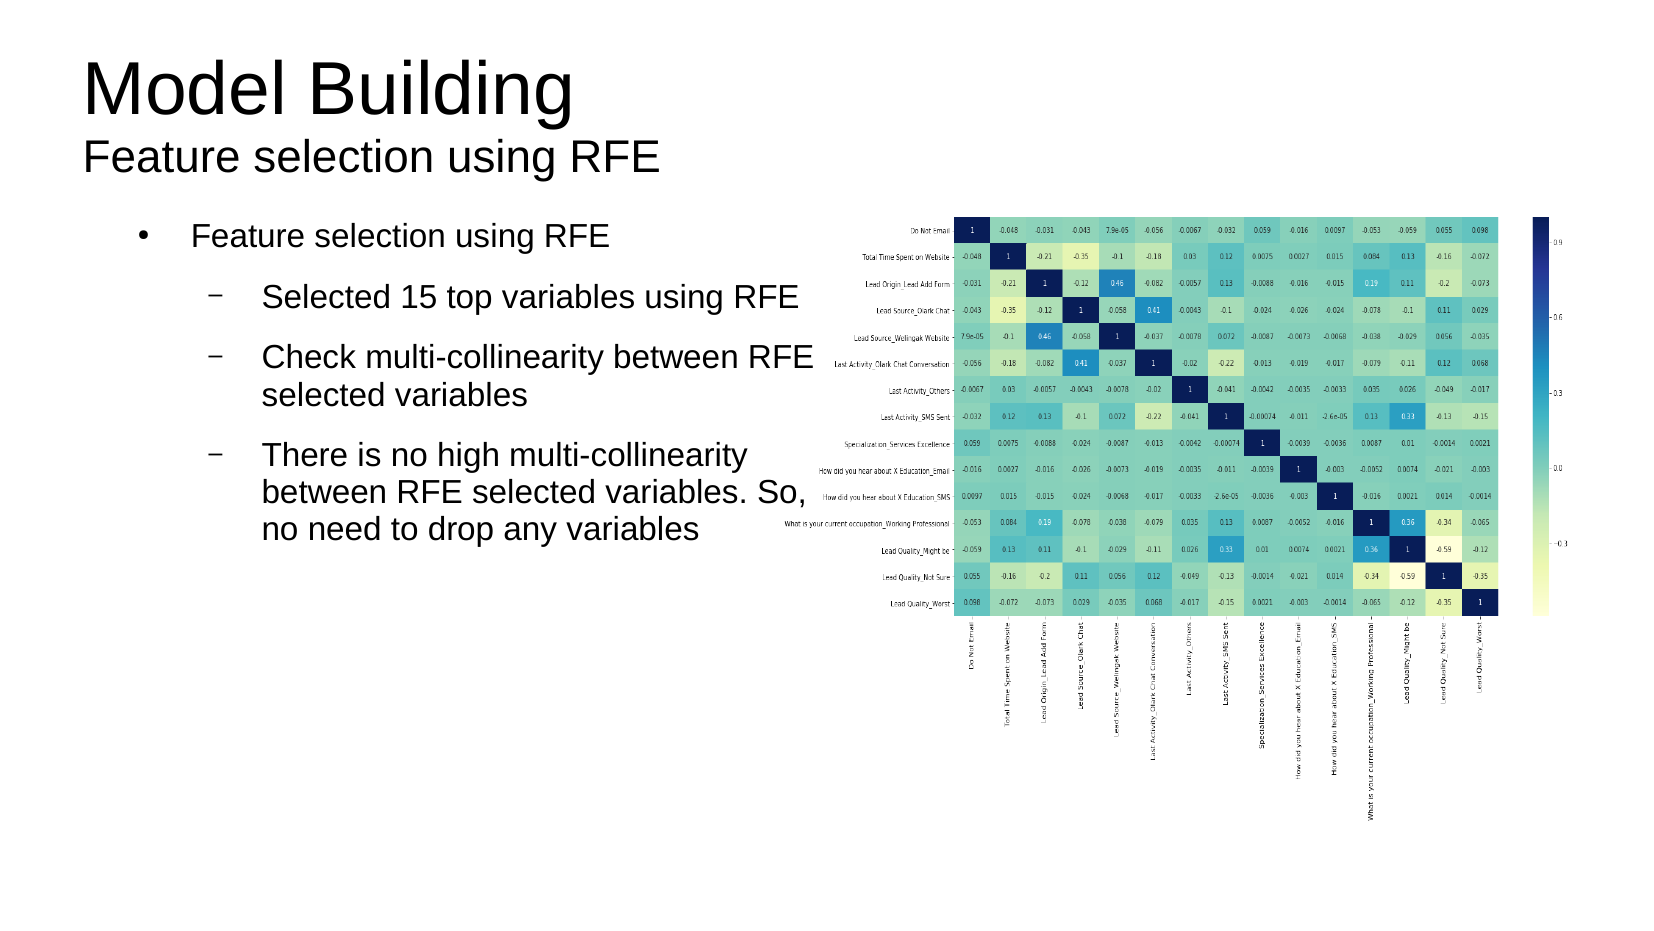

# Model Building Feature selection using RFE
Feature selection using RFE
Selected 15 top variables using RFE
Check multi-collinearity between RFE selected variables
There is no high multi-collinearity between RFE selected variables. So, no need to drop any variables